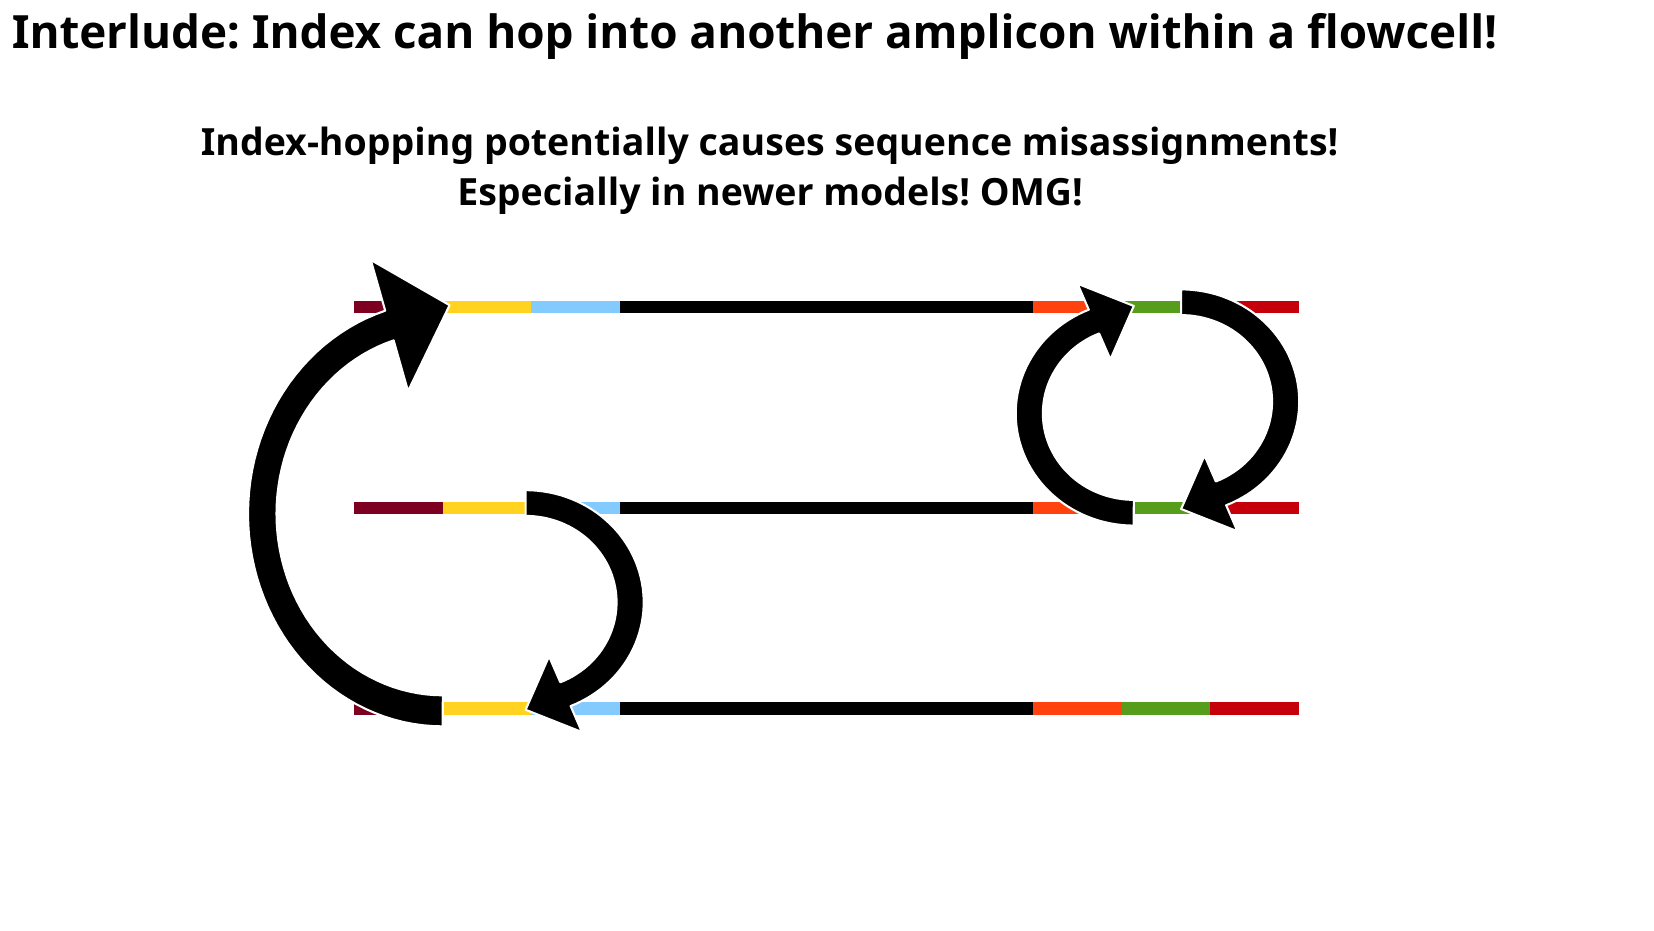

# Interlude: Index can hop into another amplicon within a flowcell!
Index-hopping potentially causes sequence misassignments!
Especially in newer models! OMG!